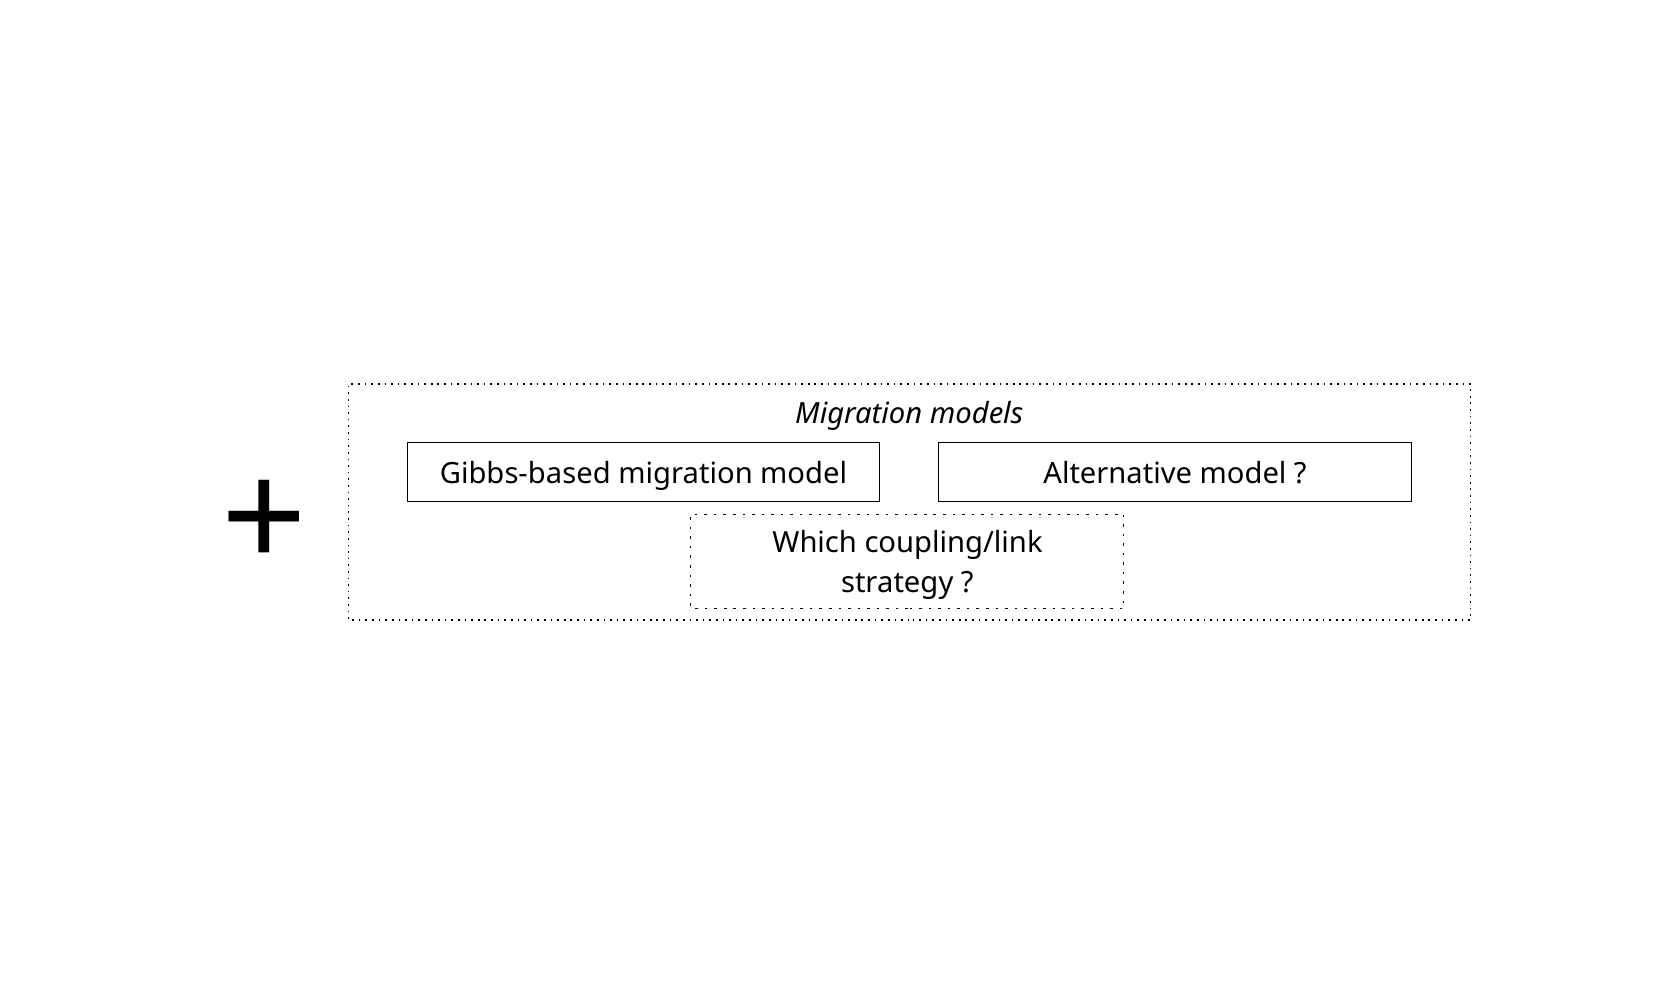

Migration models
Gibbs-based migration model
Alternative model ?
Which coupling/link strategy ?
+